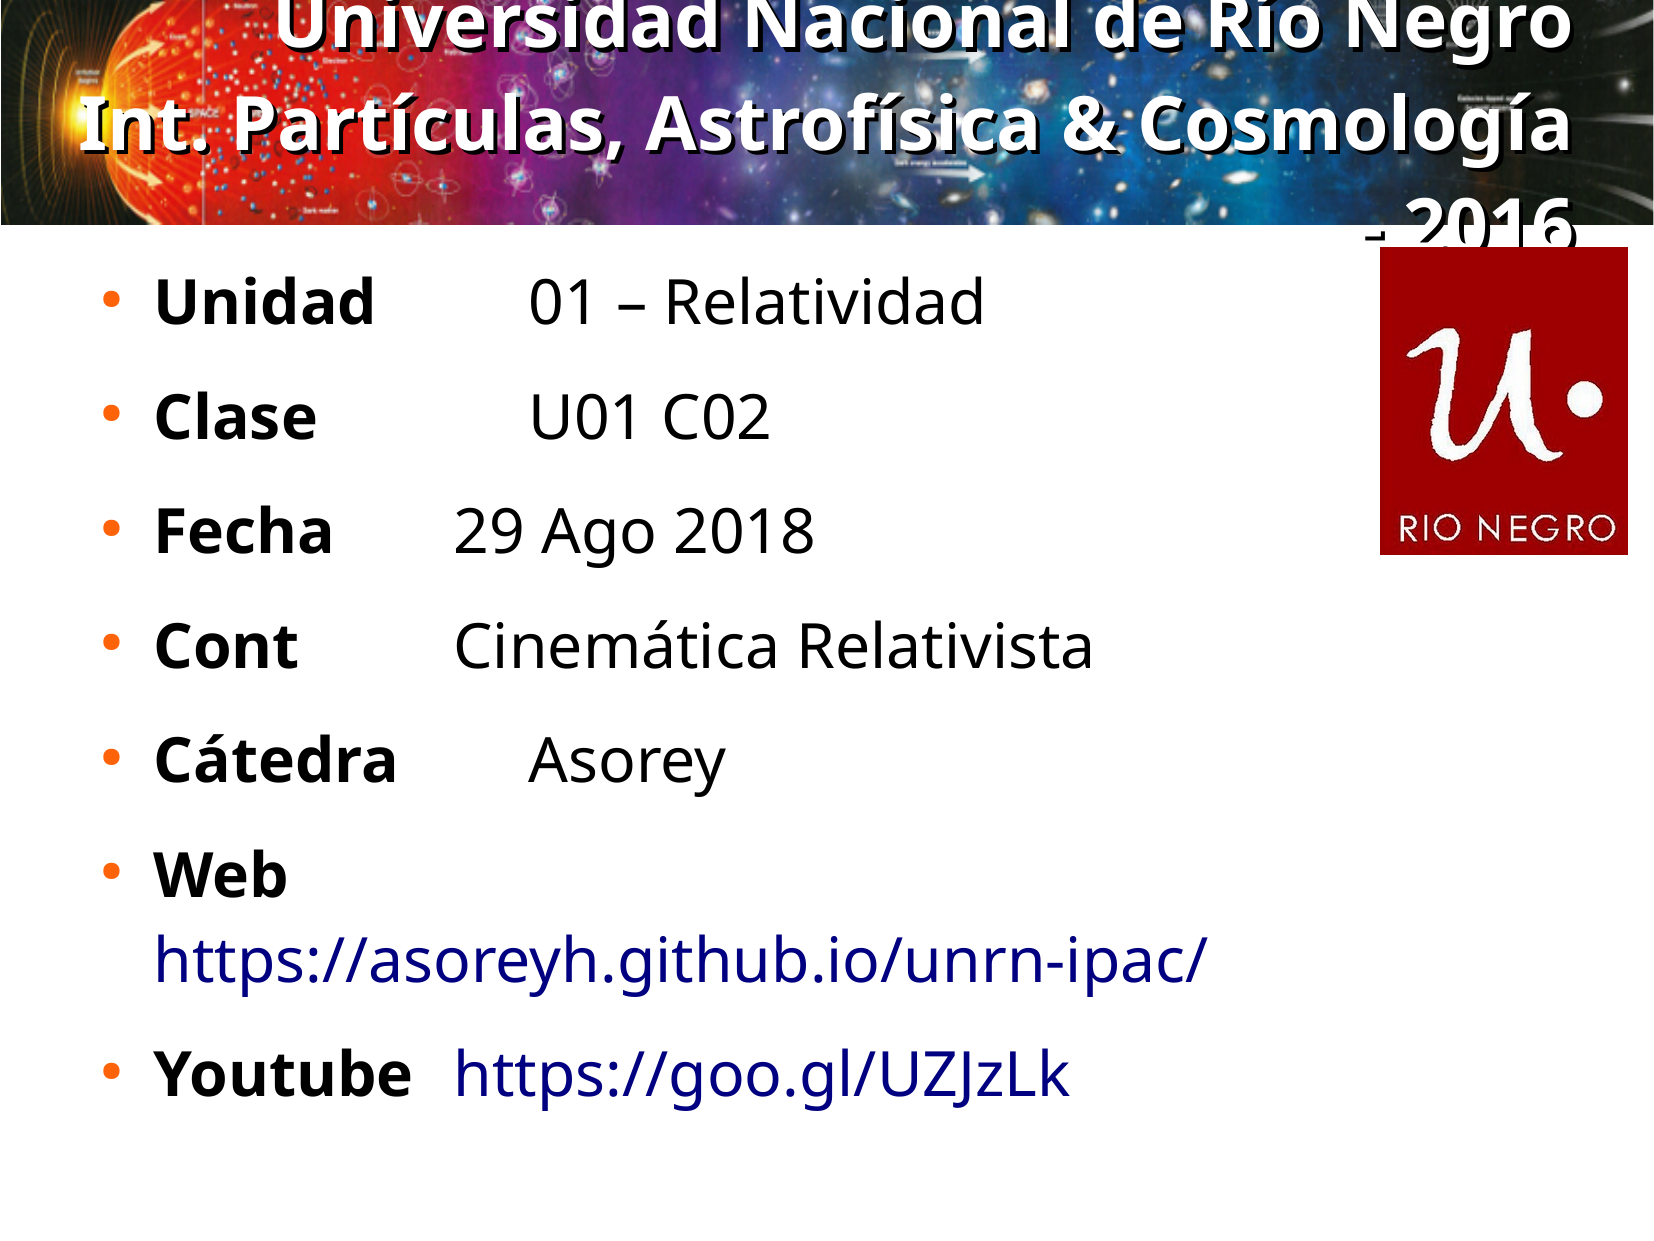

# Universidad Nacional de Río Negro Int. Partículas, Astrofísica & Cosmología - 2016
Unidad 		01 – Relatividad
Clase			U01 C02
Fecha		29 Ago 2018
Cont			Cinemática Relativista
Cátedra		Asorey
Web 			https://asoreyh.github.io/unrn-ipac/
Youtube	https://goo.gl/UZJzLk